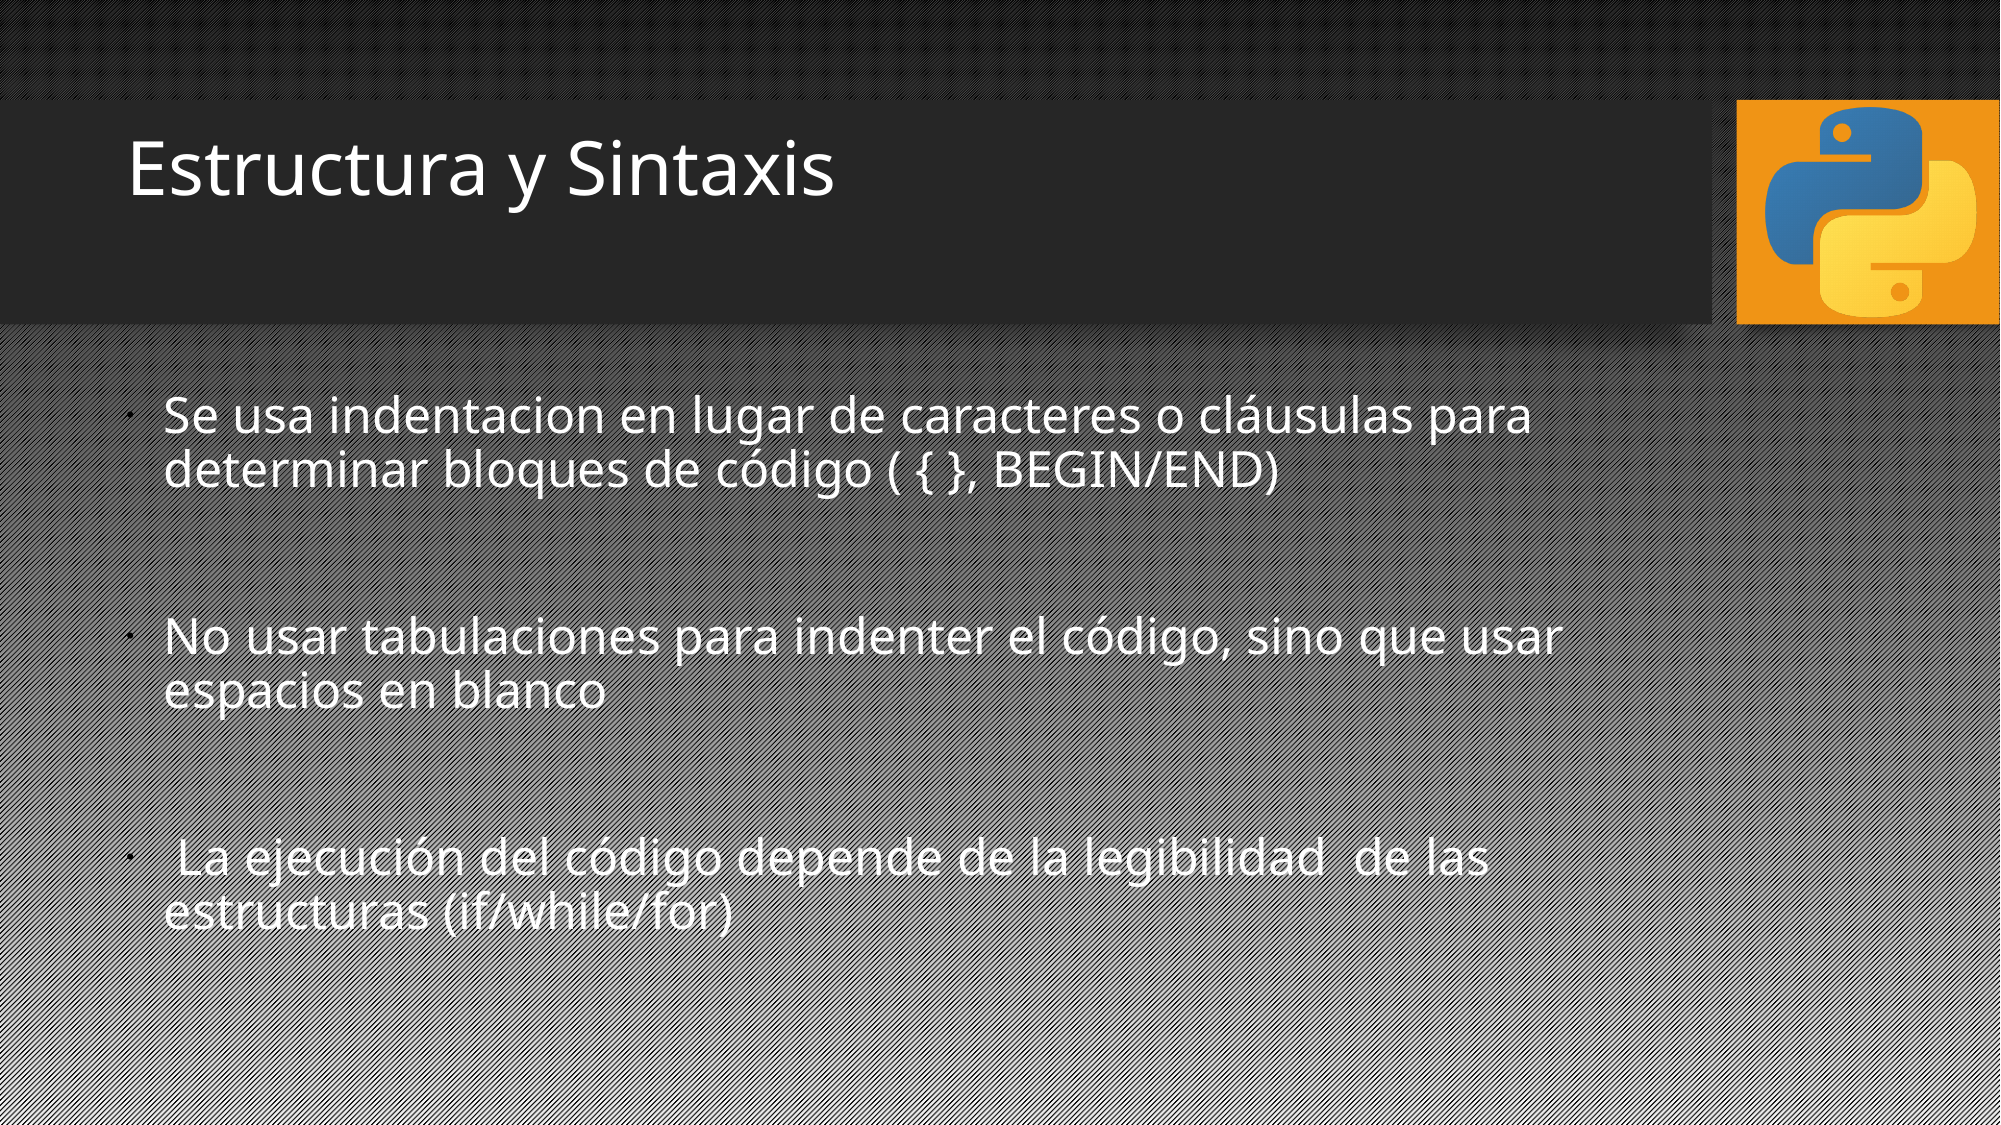

# Estructura y Sintaxis
Se usa indentacion en lugar de caracteres o cláusulas para determinar bloques de código ( { }, BEGIN/END)
No usar tabulaciones para indenter el código, sino que usar espacios en blanco
 La ejecución del código depende de la legibilidad de las estructuras (if/while/for)